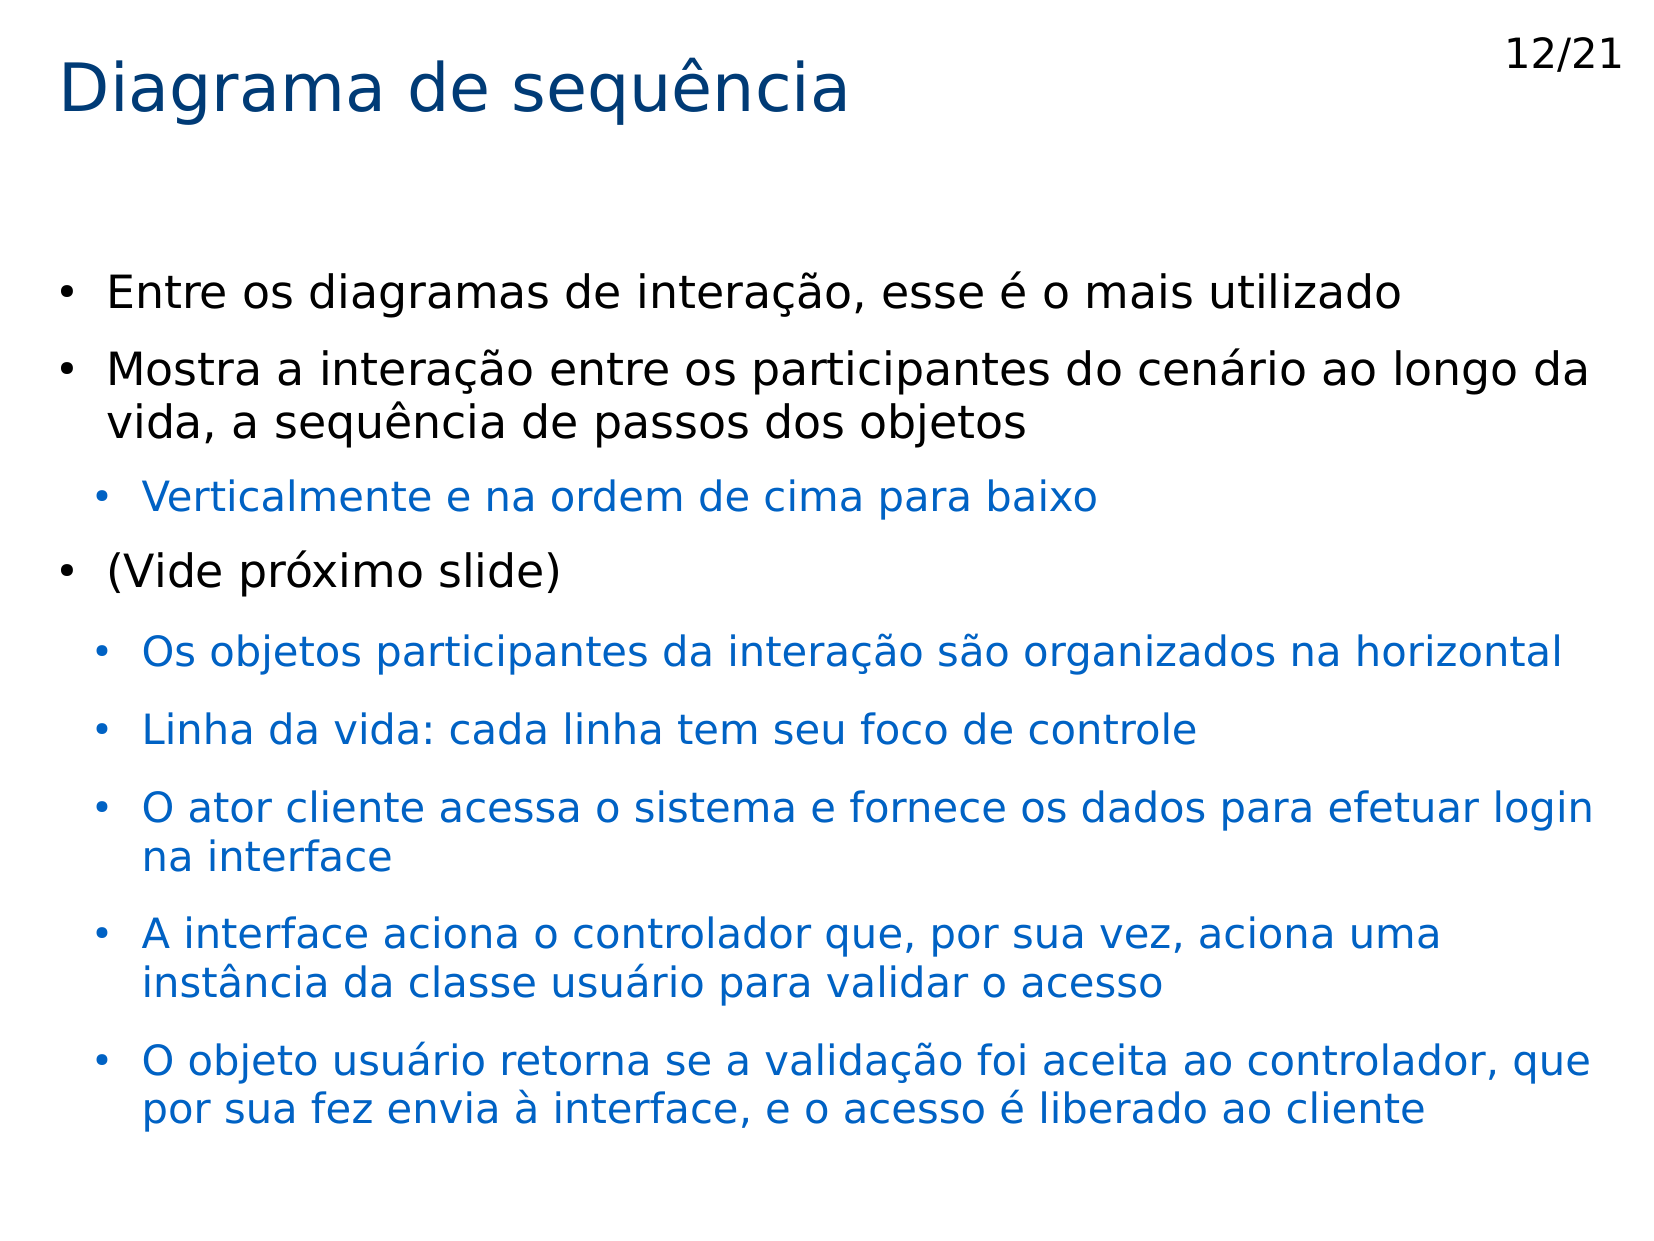

# Diagrama de sequência
12
Entre os diagramas de interação, esse é o mais utilizado
Mostra a interação entre os participantes do cenário ao longo da vida, a sequência de passos dos objetos
Verticalmente e na ordem de cima para baixo
(Vide próximo slide)
Os objetos participantes da interação são organizados na horizontal
Linha da vida: cada linha tem seu foco de controle
O ator cliente acessa o sistema e fornece os dados para efetuar login na interface
A interface aciona o controlador que, por sua vez, aciona uma instância da classe usuário para validar o acesso
O objeto usuário retorna se a validação foi aceita ao controlador, que por sua fez envia à interface, e o acesso é liberado ao cliente